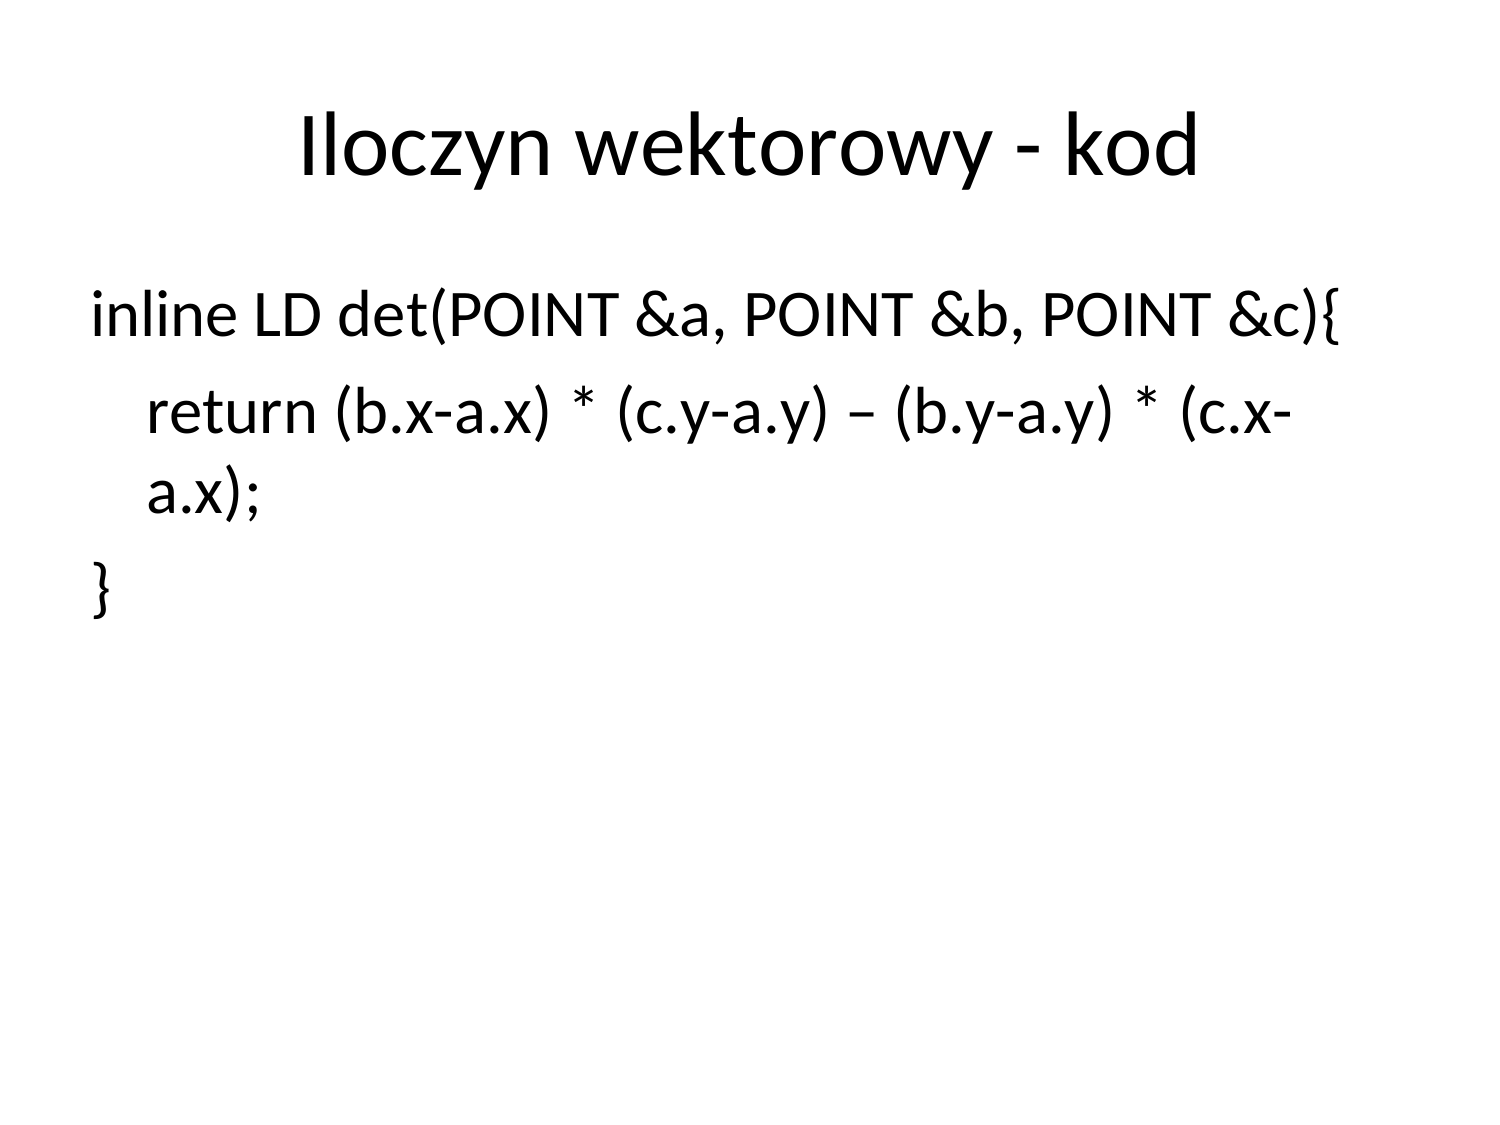

# Iloczyn wektorowy - kod
inline LD det(POINT &a, POINT &b, POINT &c){
	return (b.x-a.x) * (c.y-a.y) – (b.y-a.y) * (c.x-a.x);
}